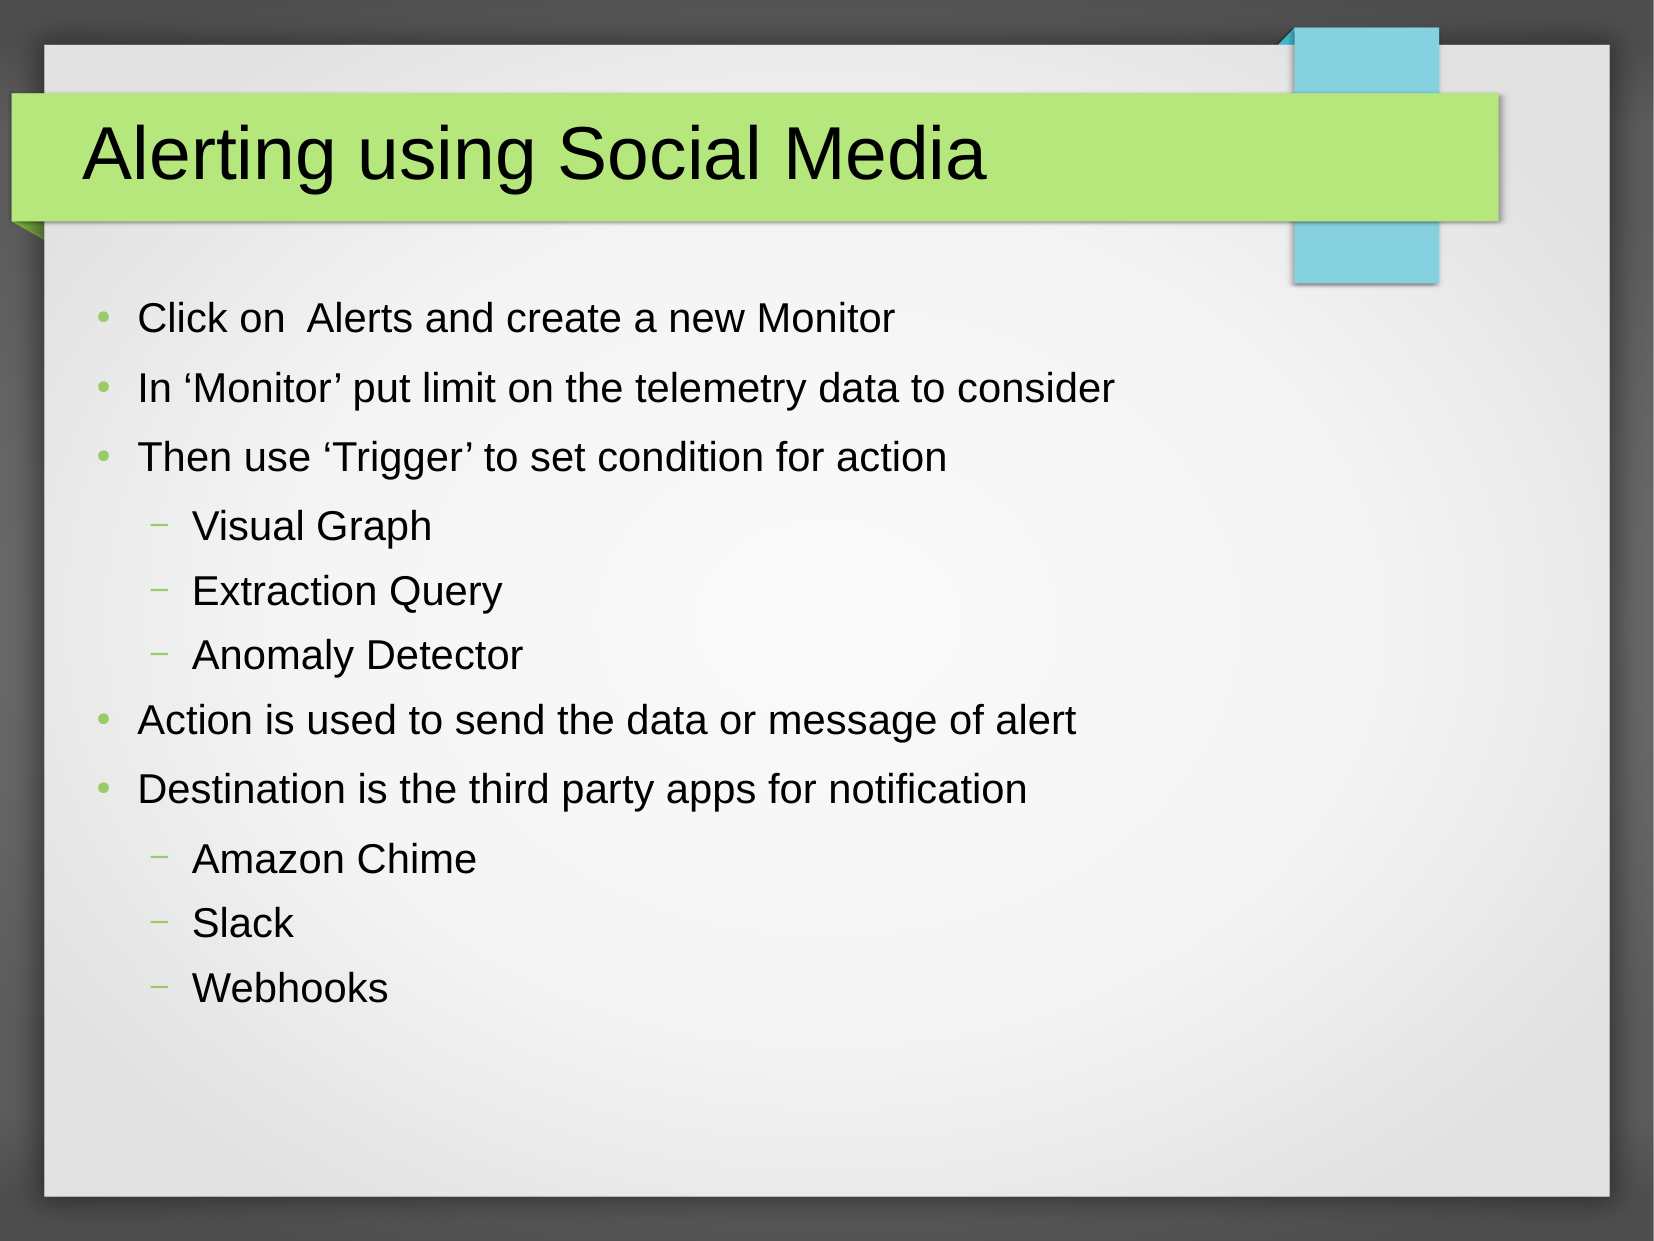

# Alerting using Social Media
Click on Alerts and create a new Monitor
In ‘Monitor’ put limit on the telemetry data to consider
Then use ‘Trigger’ to set condition for action
Visual Graph
Extraction Query
Anomaly Detector
Action is used to send the data or message of alert
Destination is the third party apps for notification
Amazon Chime
Slack
Webhooks